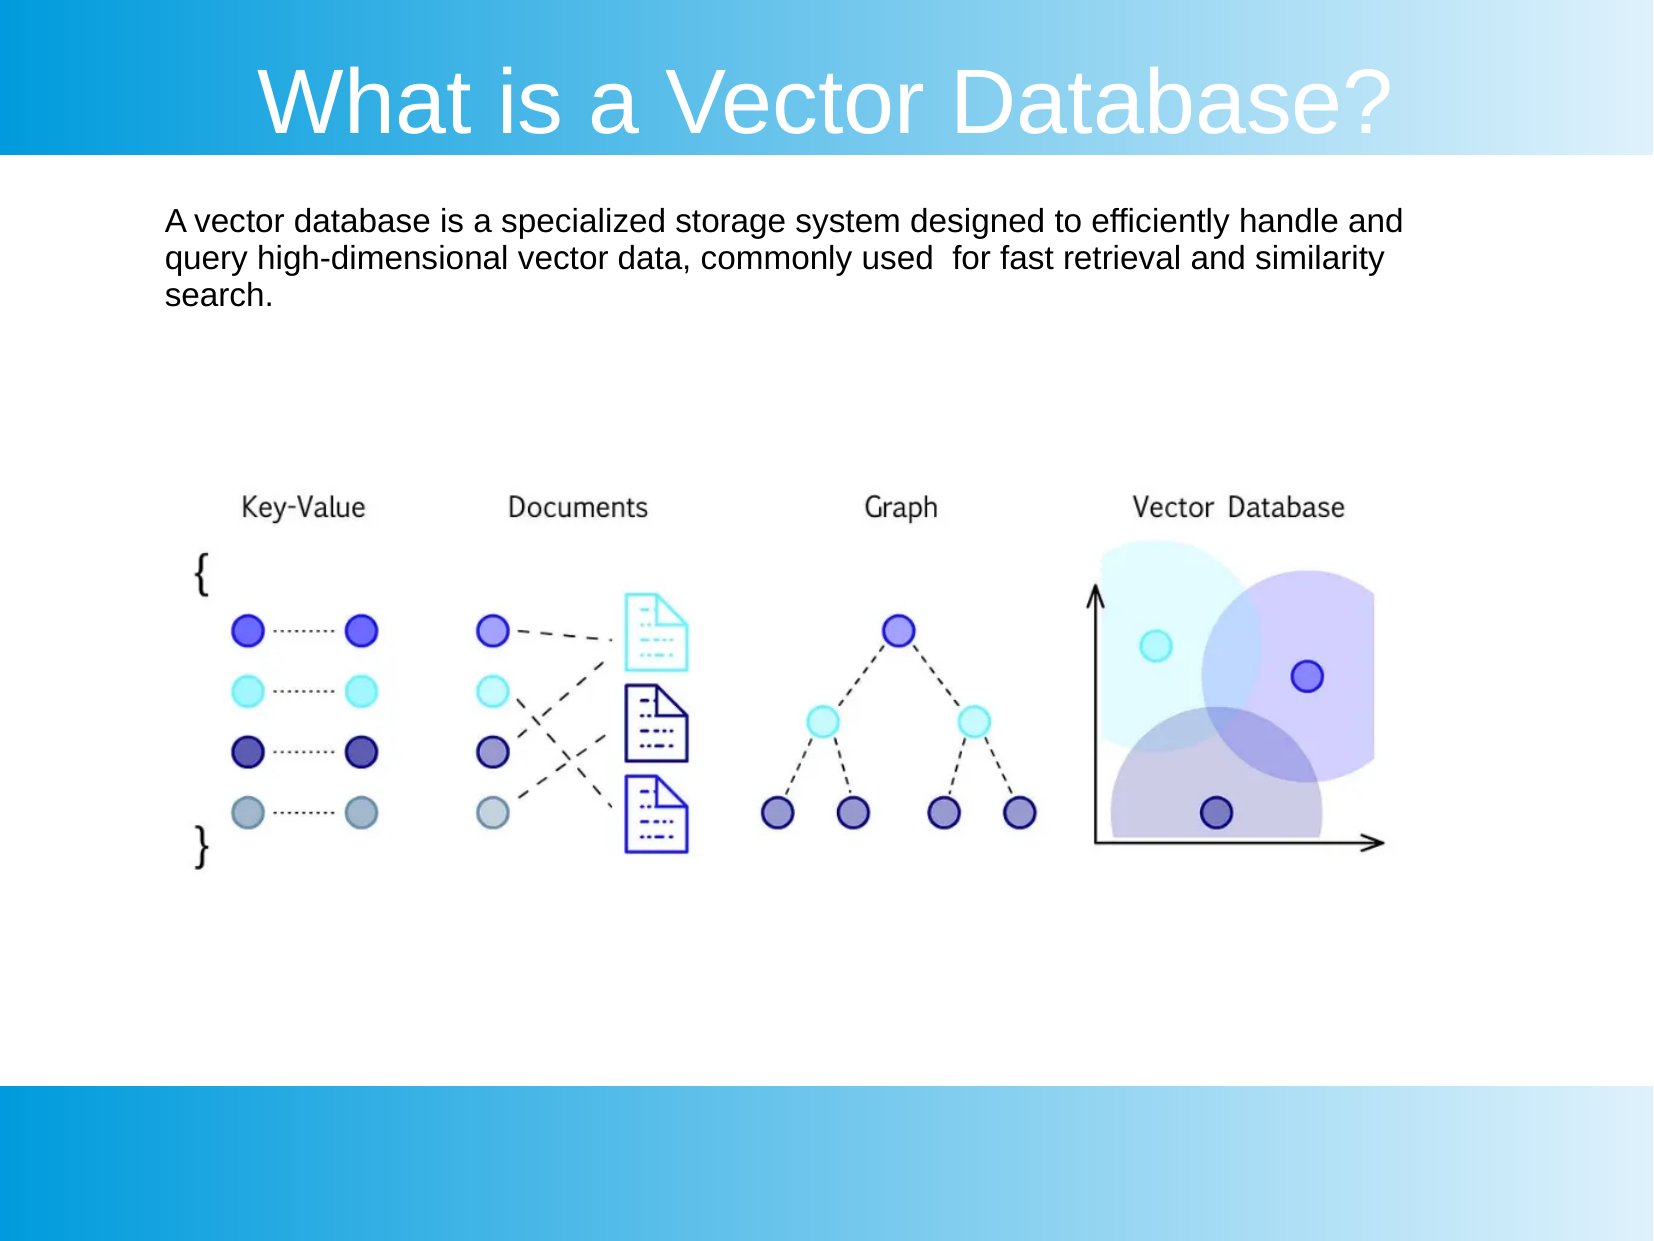

# What is a Vector Database?
A vector database is a specialized storage system designed to efficiently handle and query high-dimensional vector data, commonly used for fast retrieval and similarity search.